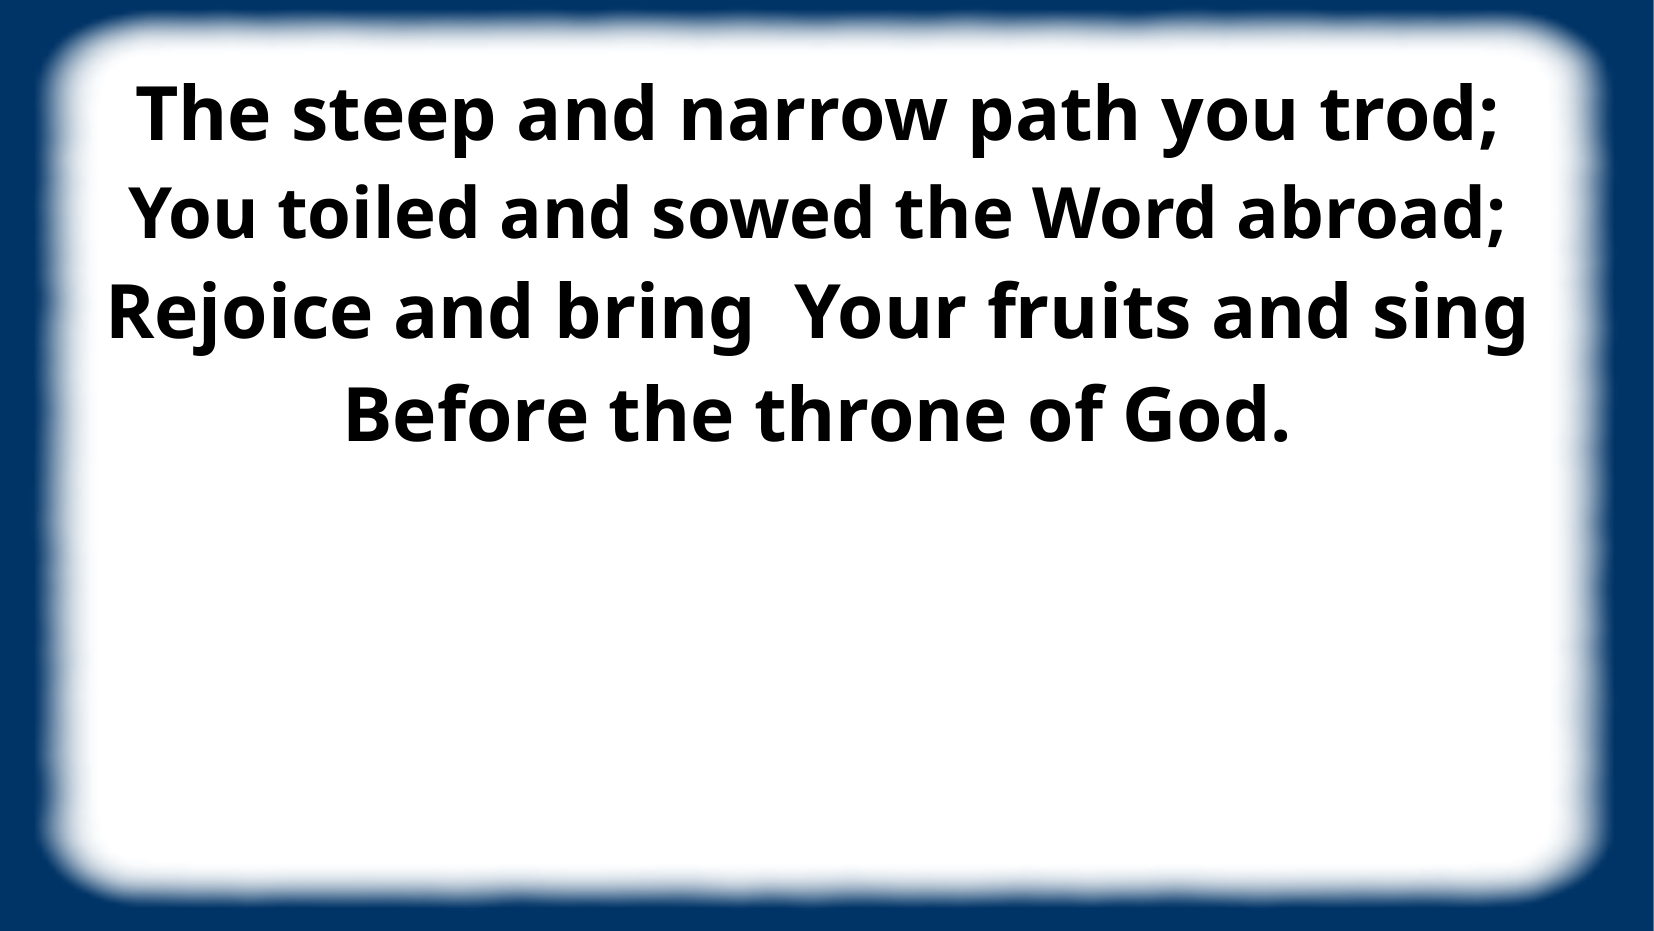

# The steep and narrow path you trod; You toiled and sowed the Word abroad; Rejoice and bring Your fruits and sing Before the throne of God.